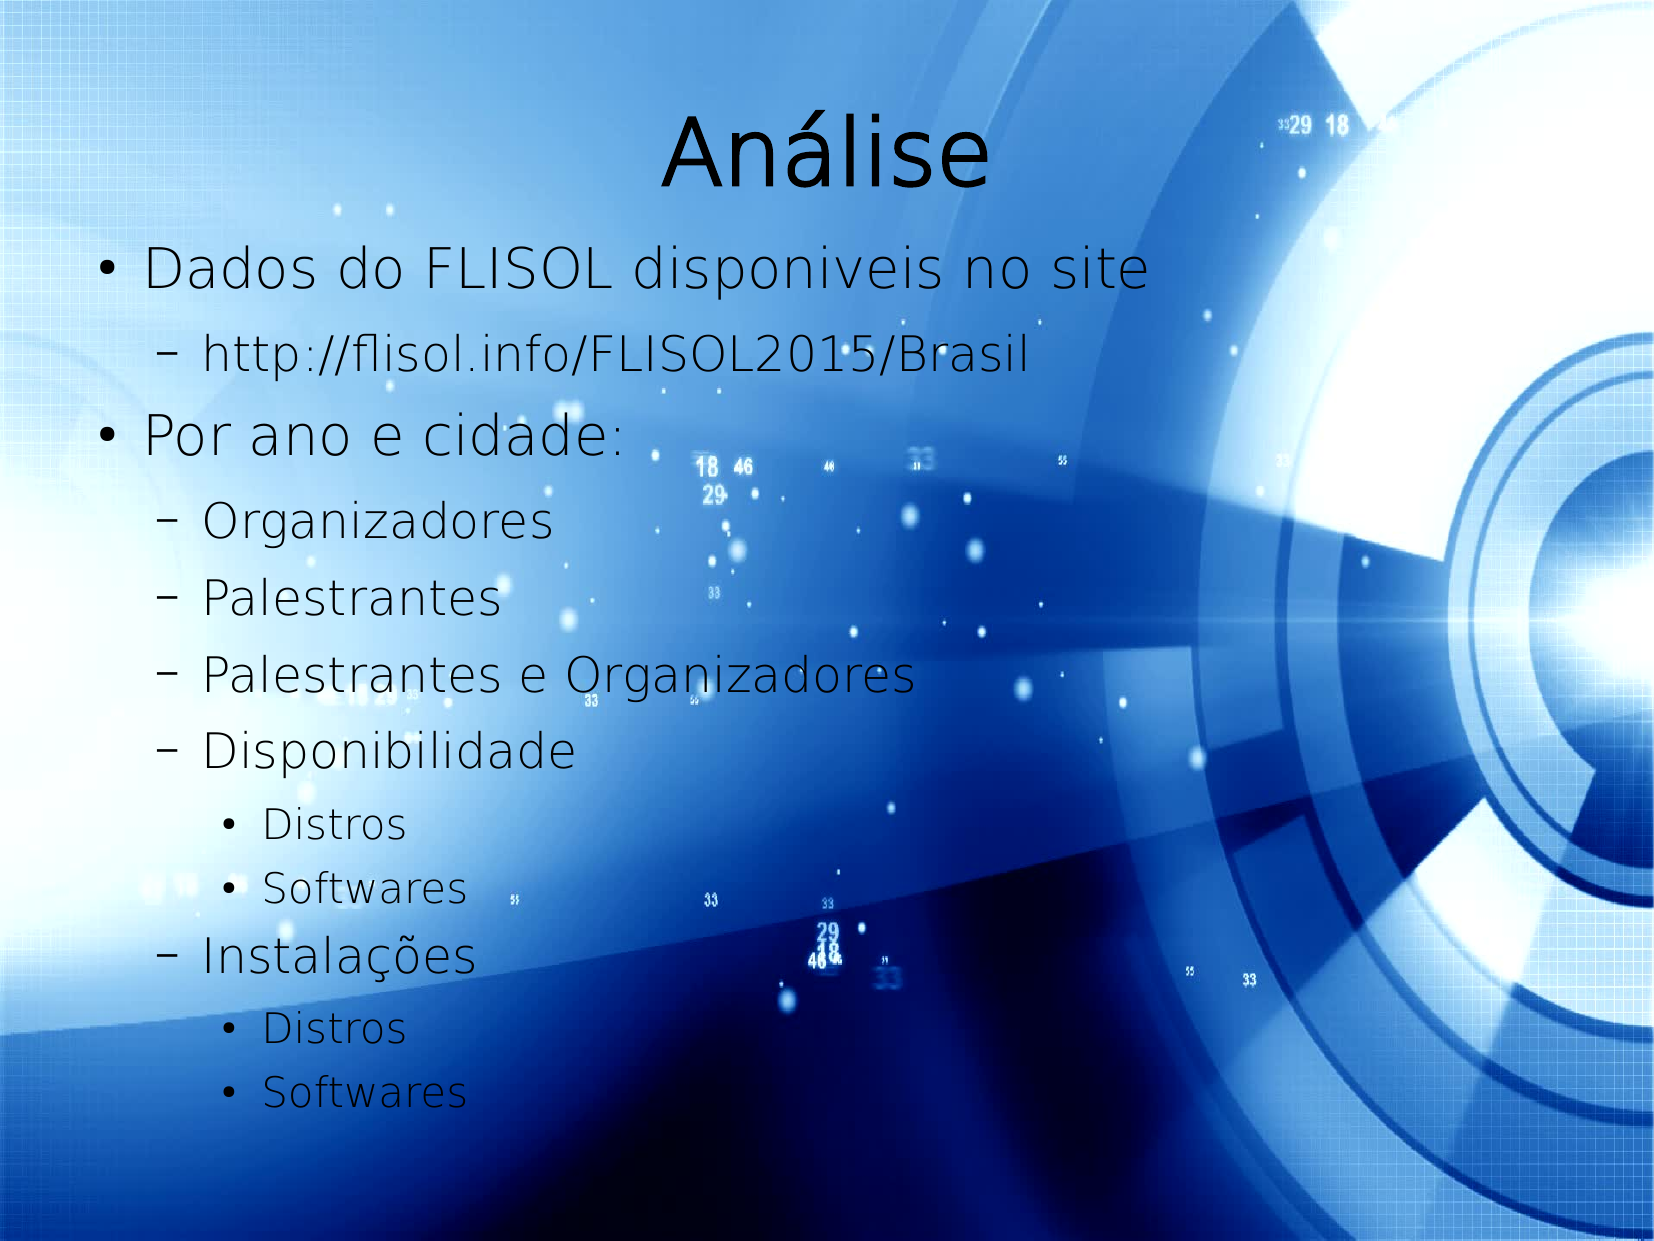

# Análise
Dados do FLISOL disponiveis no site
http://flisol.info/FLISOL2015/Brasil
Por ano e cidade:
Organizadores
Palestrantes
Palestrantes e Organizadores
Disponibilidade
Distros
Softwares
Instalações
Distros
Softwares